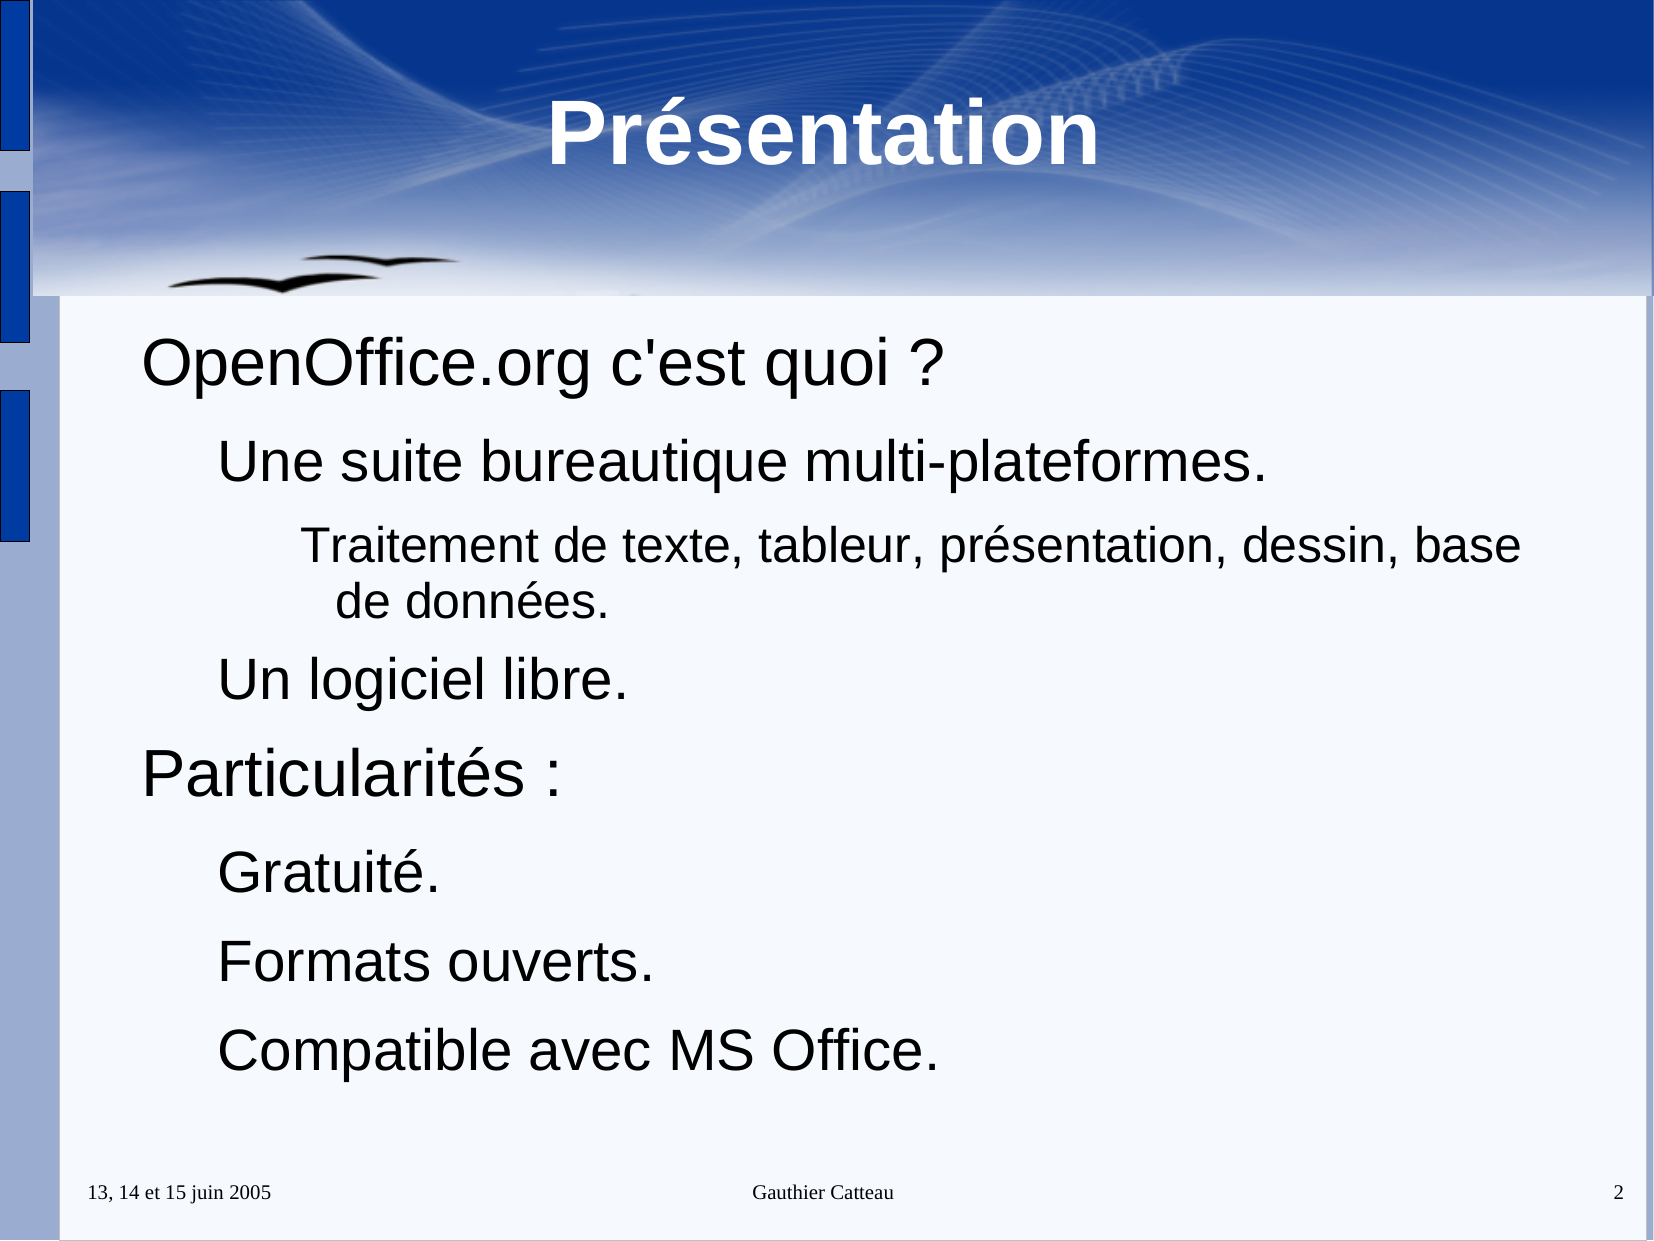

# Présentation
OpenOffice.org c'est quoi ?
Une suite bureautique multi-plateformes.
Traitement de texte, tableur, présentation, dessin, base de données.
Un logiciel libre.
Particularités :
Gratuité.
Formats ouverts.
Compatible avec MS Office.
Gauthier Catteau